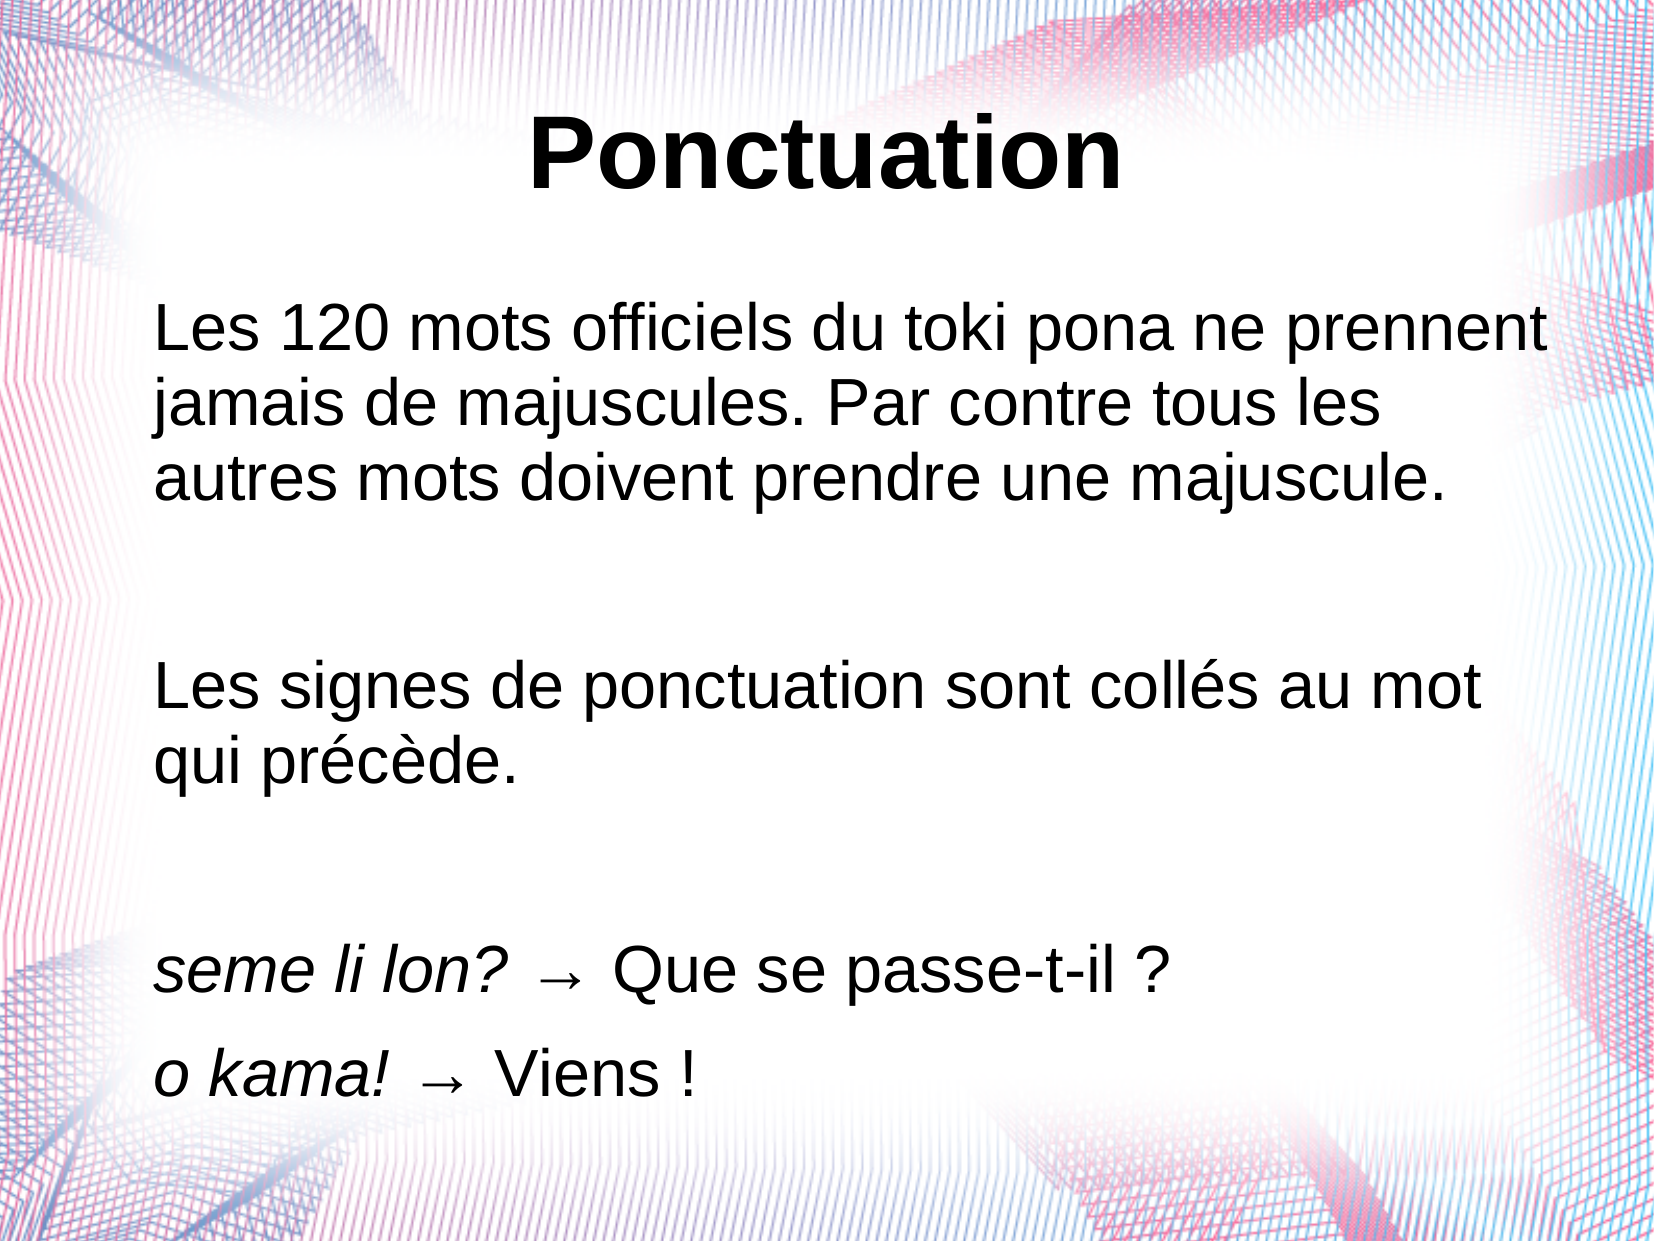

# Ponctuation
Les 120 mots officiels du toki pona ne prennent jamais de majuscules. Par contre tous les autres mots doivent prendre une majuscule.
Les signes de ponctuation sont collés au mot qui précède.
seme li lon? → Que se passe-t-il ?
o kama! → Viens !